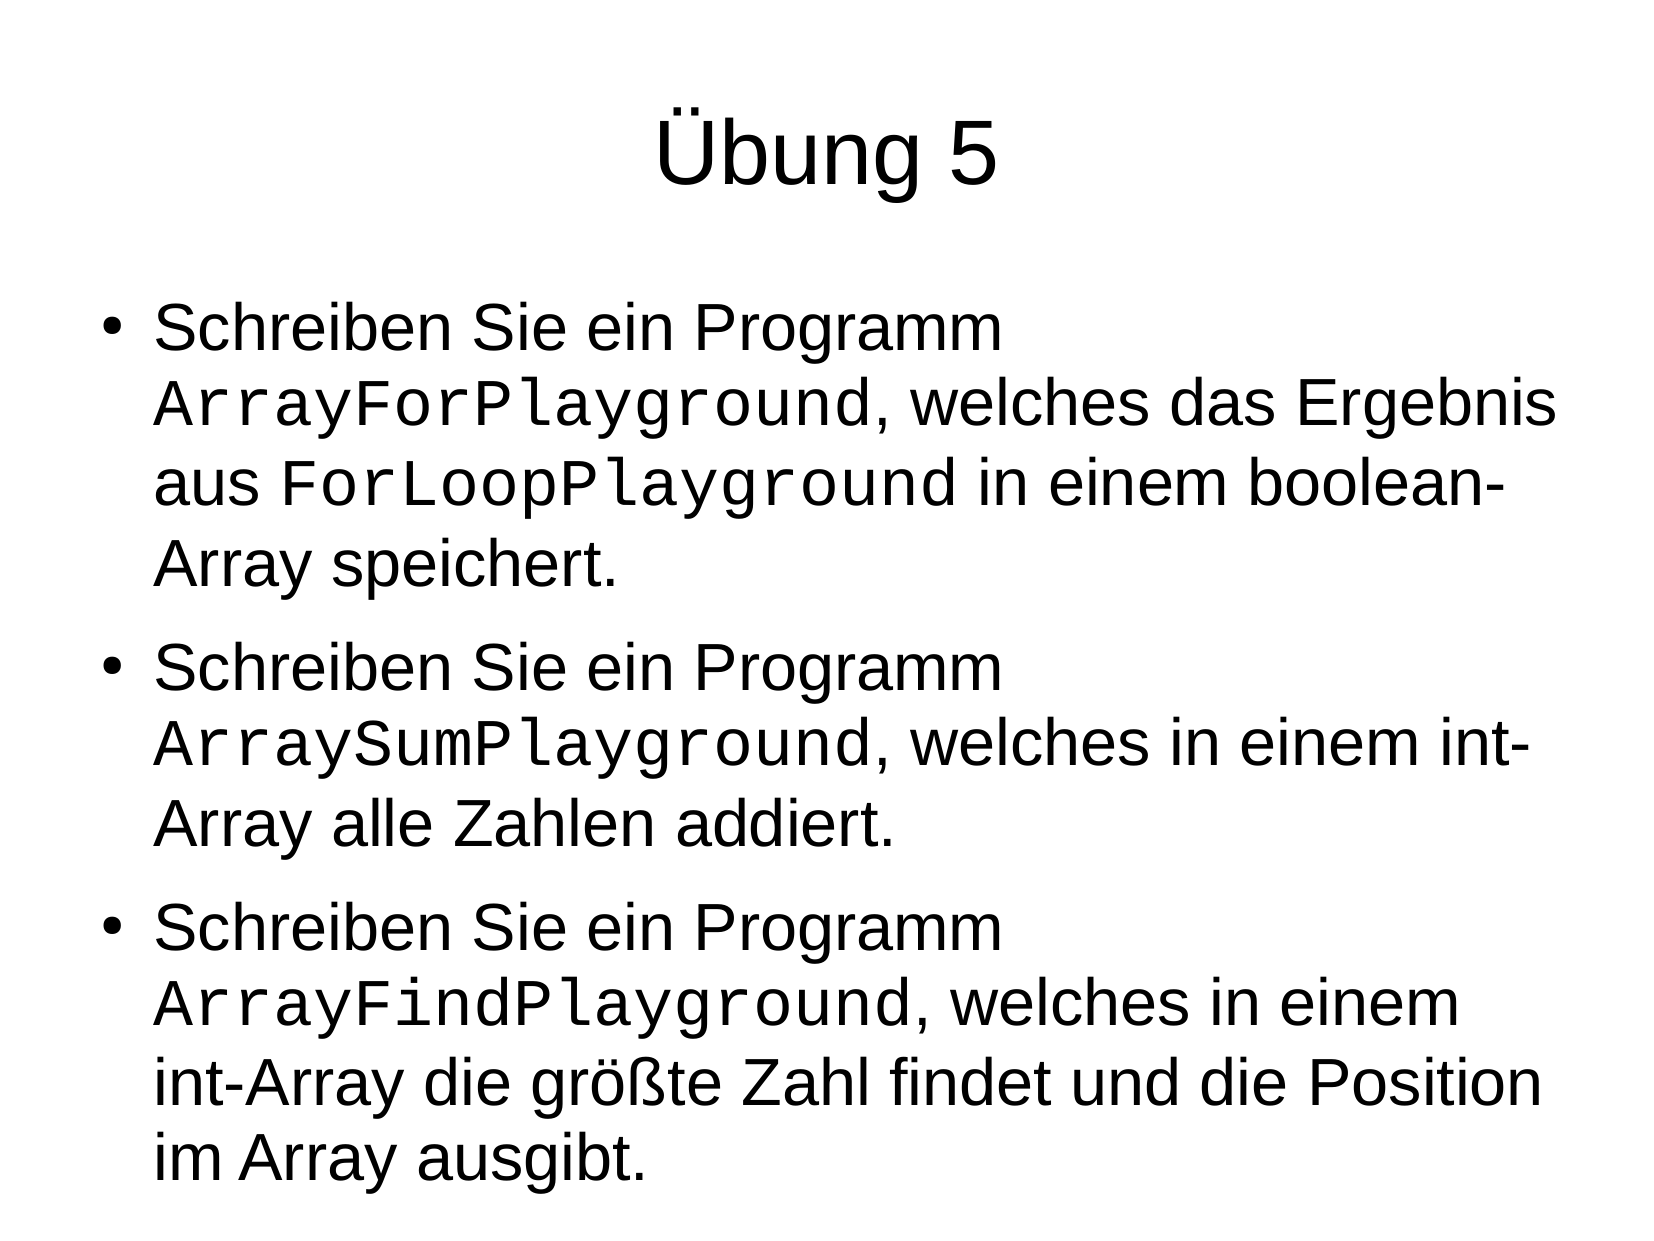

# Übung 5
Schreiben Sie ein Programm ArrayForPlayground, welches das Ergebnis aus ForLoopPlayground in einem boolean-Array speichert.
Schreiben Sie ein Programm ArraySumPlayground, welches in einem int-Array alle Zahlen addiert.
Schreiben Sie ein Programm ArrayFindPlayground, welches in einem int-Array die größte Zahl findet und die Position im Array ausgibt.